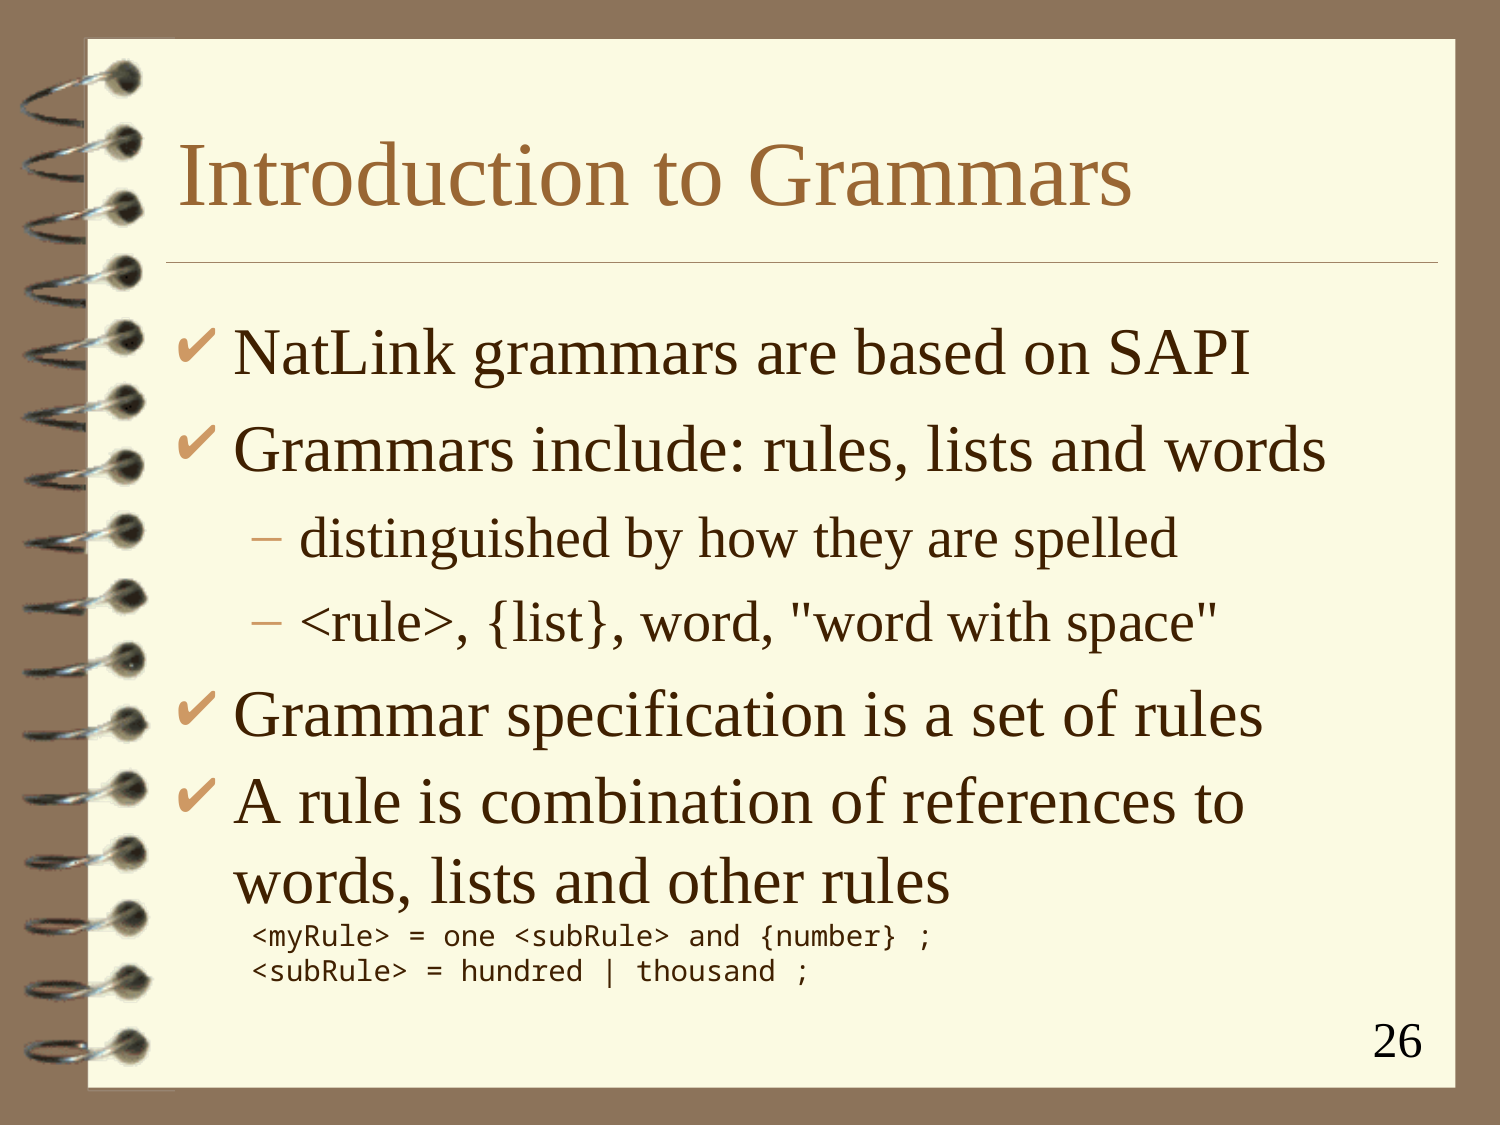

# Introduction to Grammars
NatLink grammars are based on SAPI
Grammars include: rules, lists and words
distinguished by how they are spelled
<rule>, {list}, word, "word with space"
Grammar specification is a set of rules
A rule is combination of references to words, lists and other rules
 <myRule> = one <subRule> and {number} ;
 <subRule> = hundred | thousand ;
26